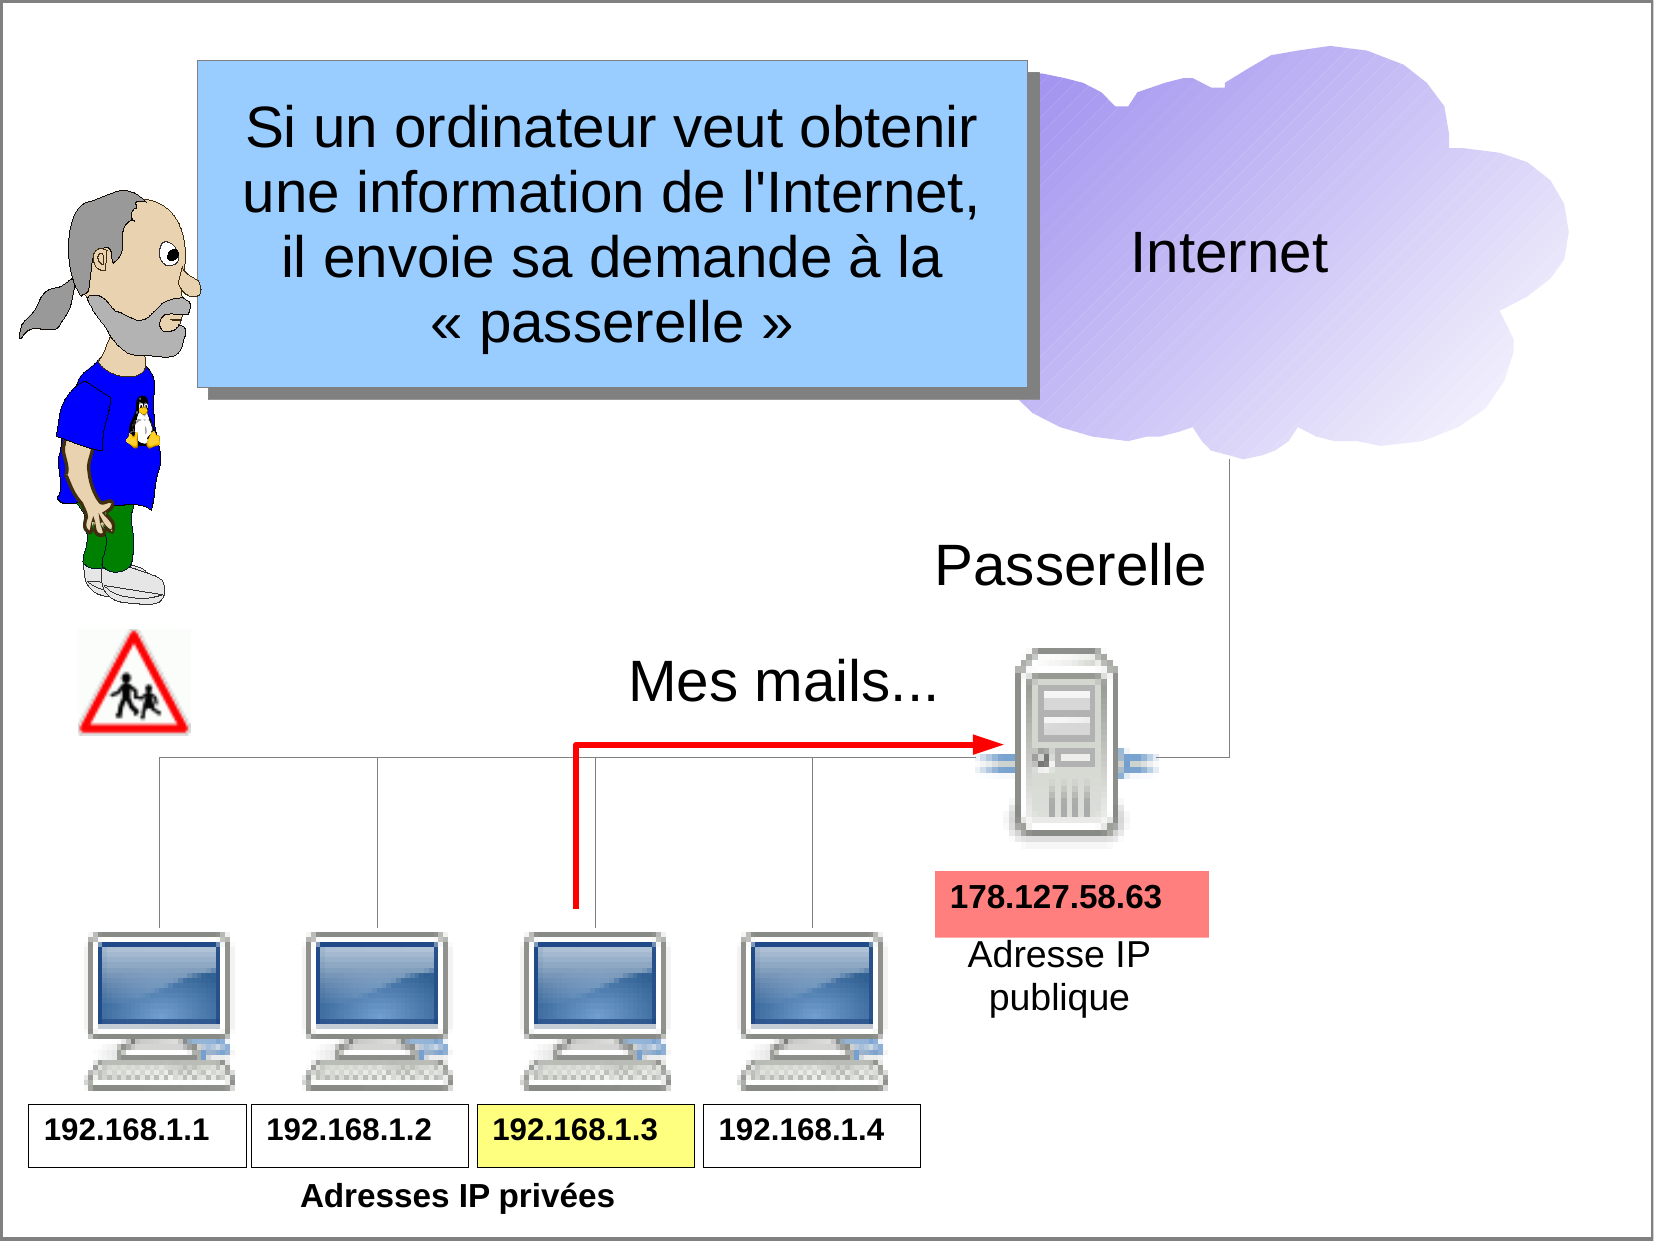

Internet
Si un ordinateur veut obtenir
une information de l'Internet,
il envoie sa demande à la
« passerelle »
Passerelle
Mes mails...
178.127.58.63
Adresse IP
publique
192.168.1.2
192.168.1.3
192.168.1.4
192.168.1.1
Adresses IP privées